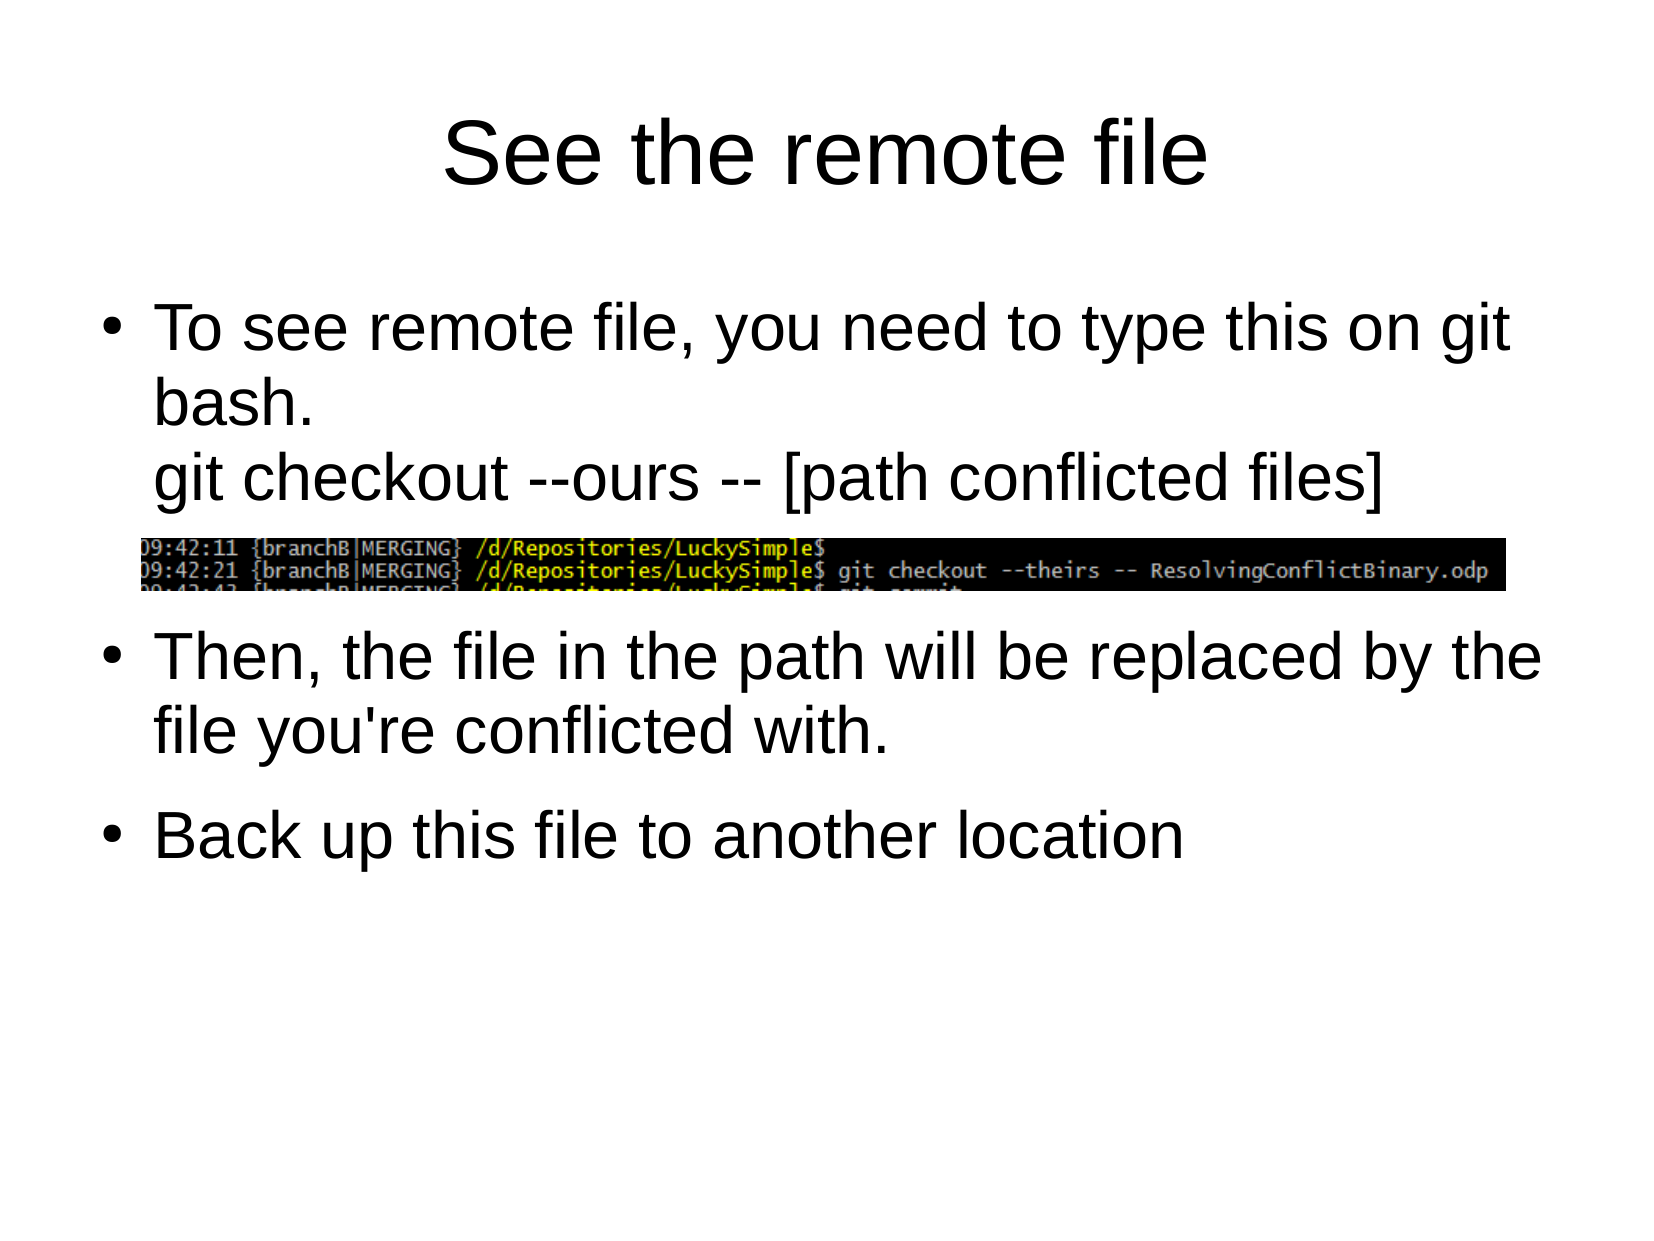

# See the remote file
To see remote file, you need to type this on git bash.
git checkout --ours -- [path conflicted files]
Then, the file in the path will be replaced by the file you're conflicted with.
Back up this file to another location